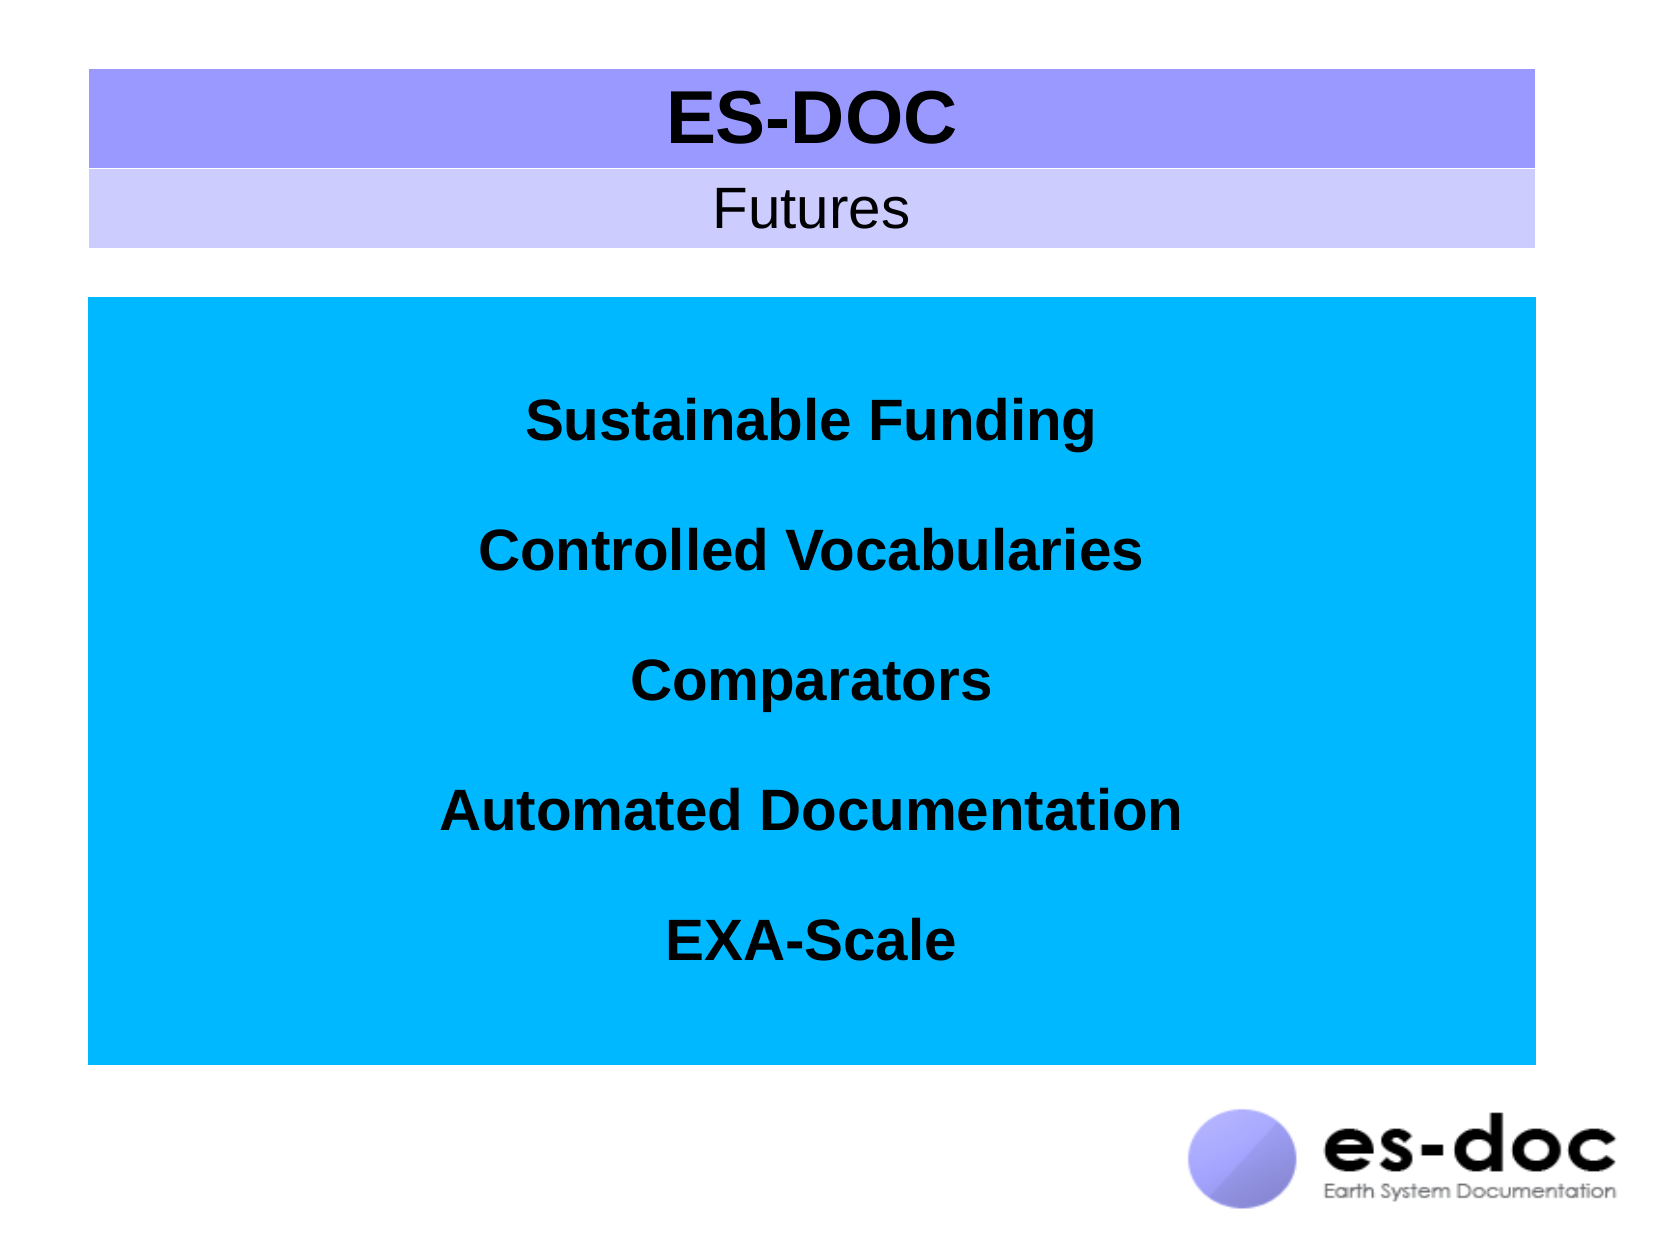

| ES-DOC |
| --- |
| Futures |
| Sustainable Funding Controlled Vocabularies Comparators Automated Documentation EXA-Scale |
| --- |